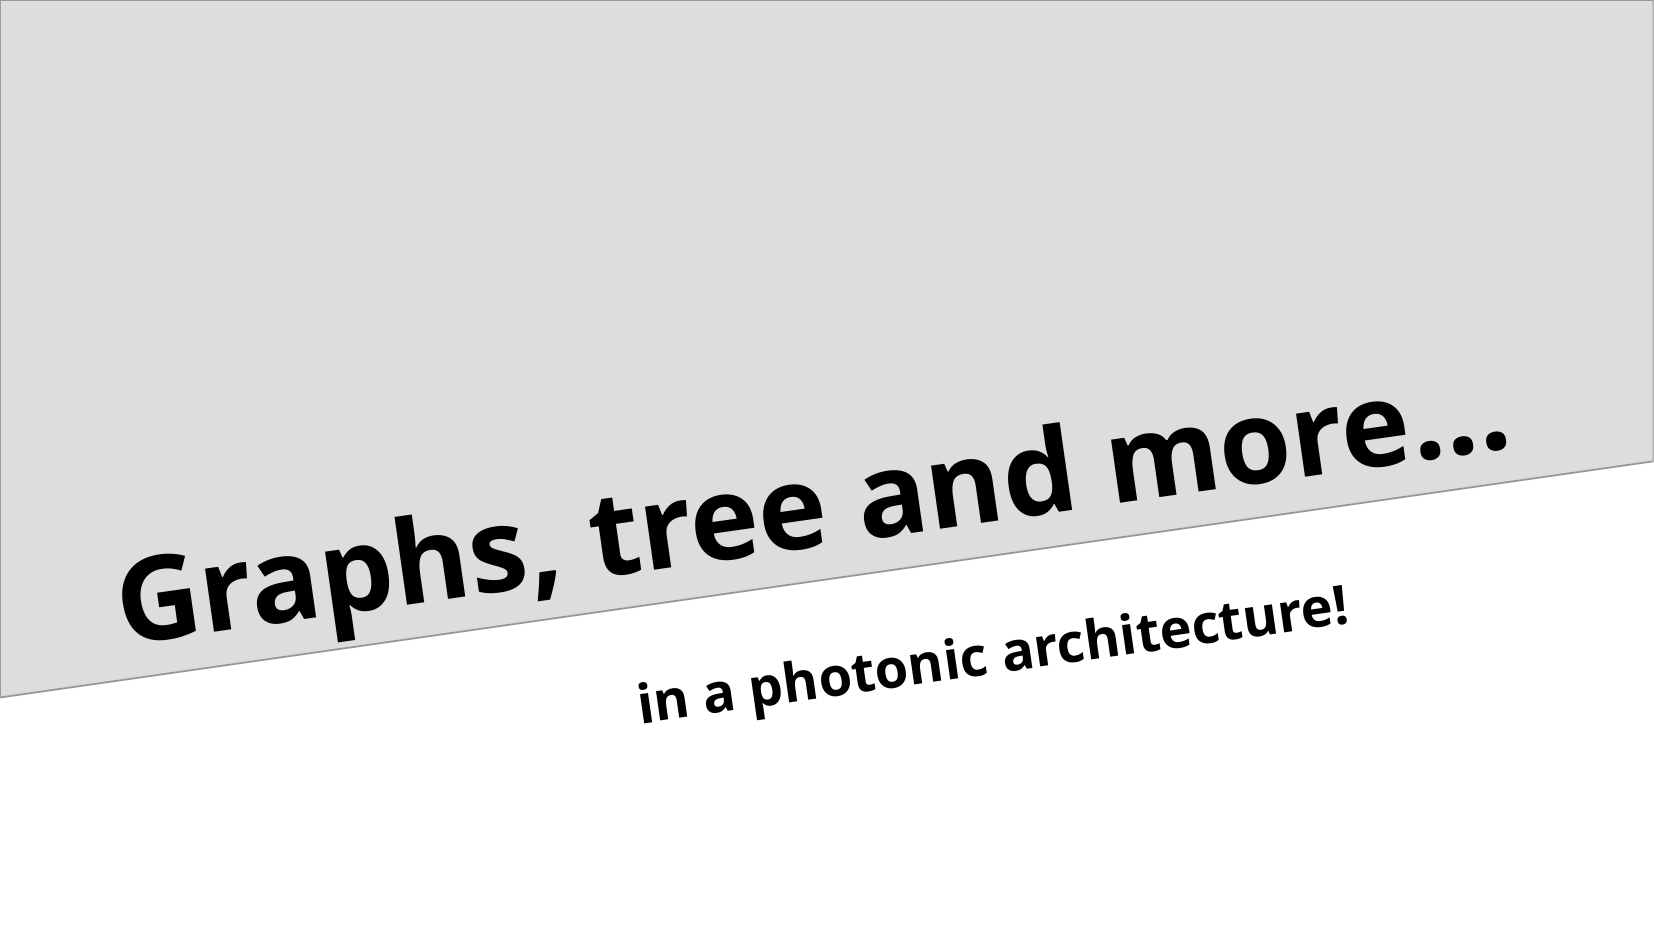

# Graphs, tree and more…
in a photonic architecture!